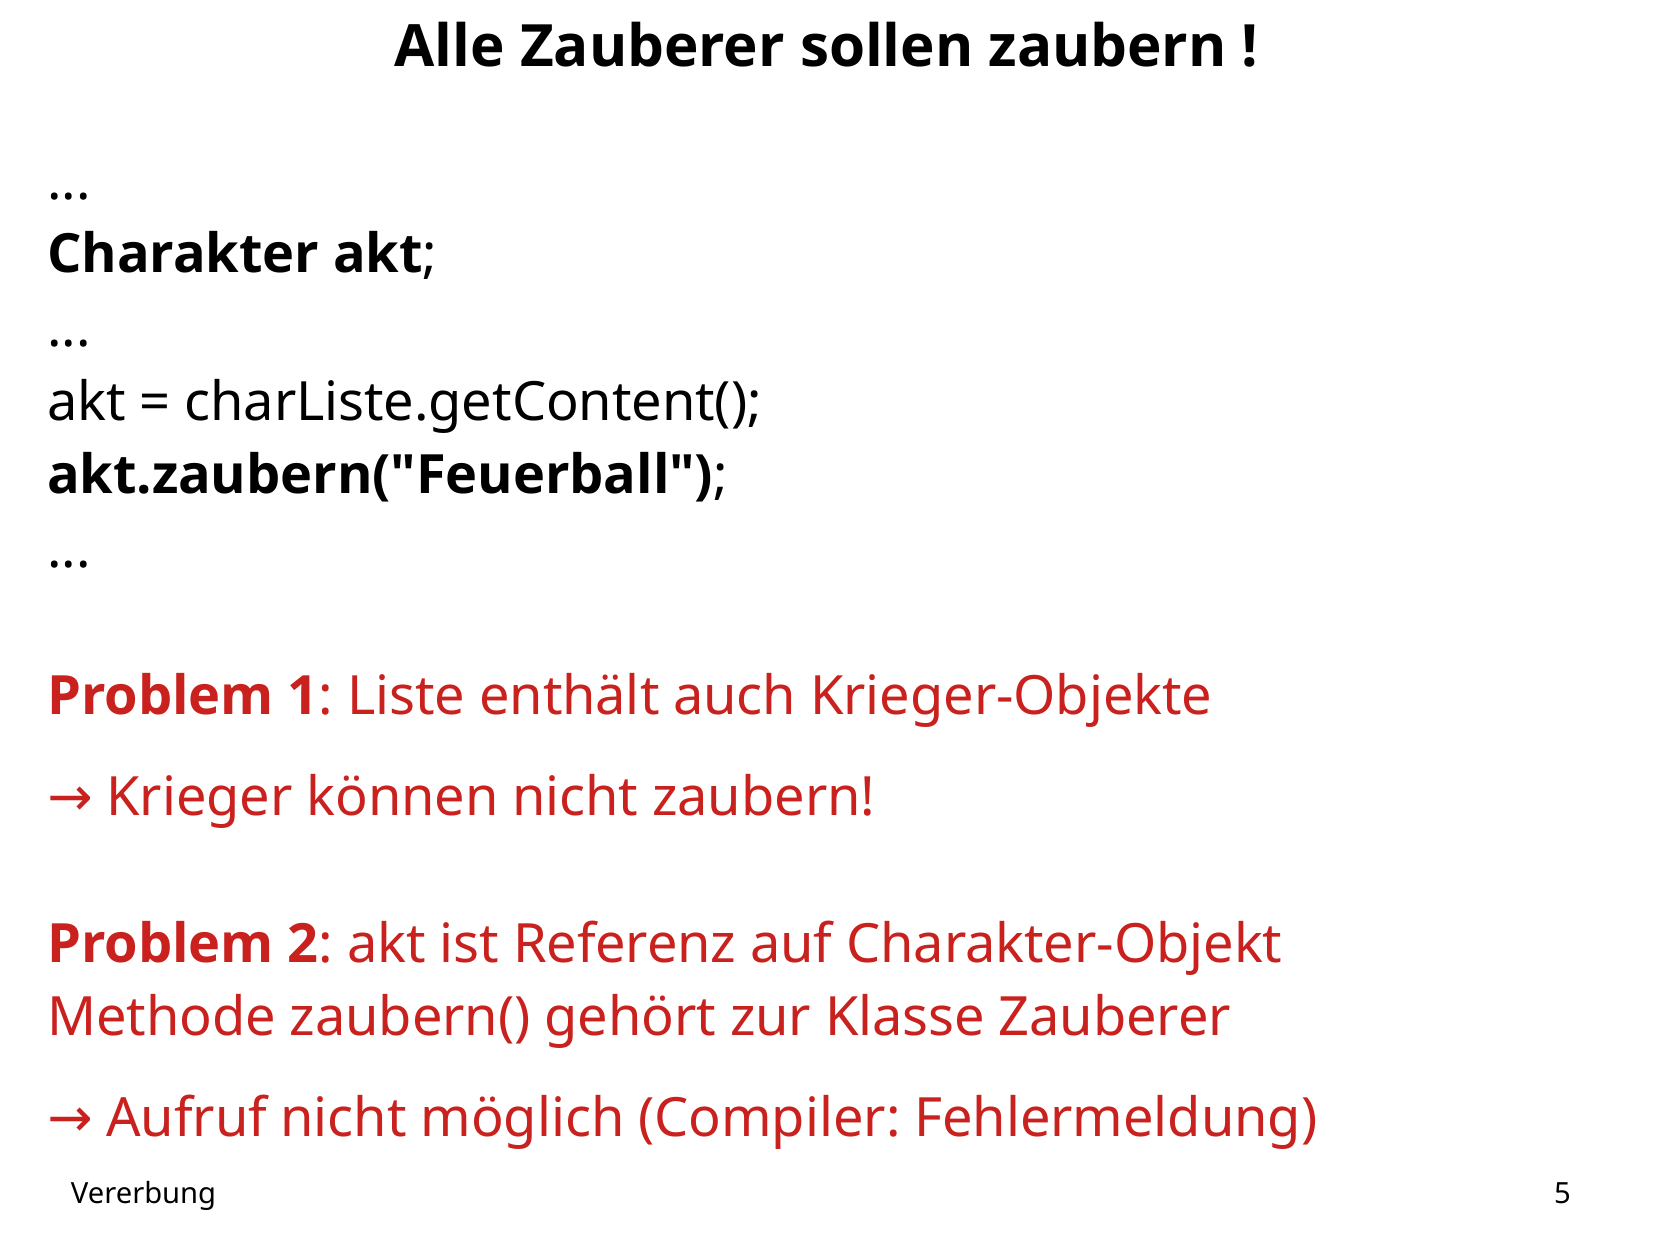

# Alle Zauberer sollen zaubern !
...
Charakter akt;
...
akt = charListe.getContent();
akt.zaubern("Feuerball");
...
Problem 1: Liste enthält auch Krieger-Objekte
→ Krieger können nicht zaubern!
Problem 2: akt ist Referenz auf Charakter-Objekt
Methode zaubern() gehört zur Klasse Zauberer
→ Aufruf nicht möglich (Compiler: Fehlermeldung)
Vererbung
5